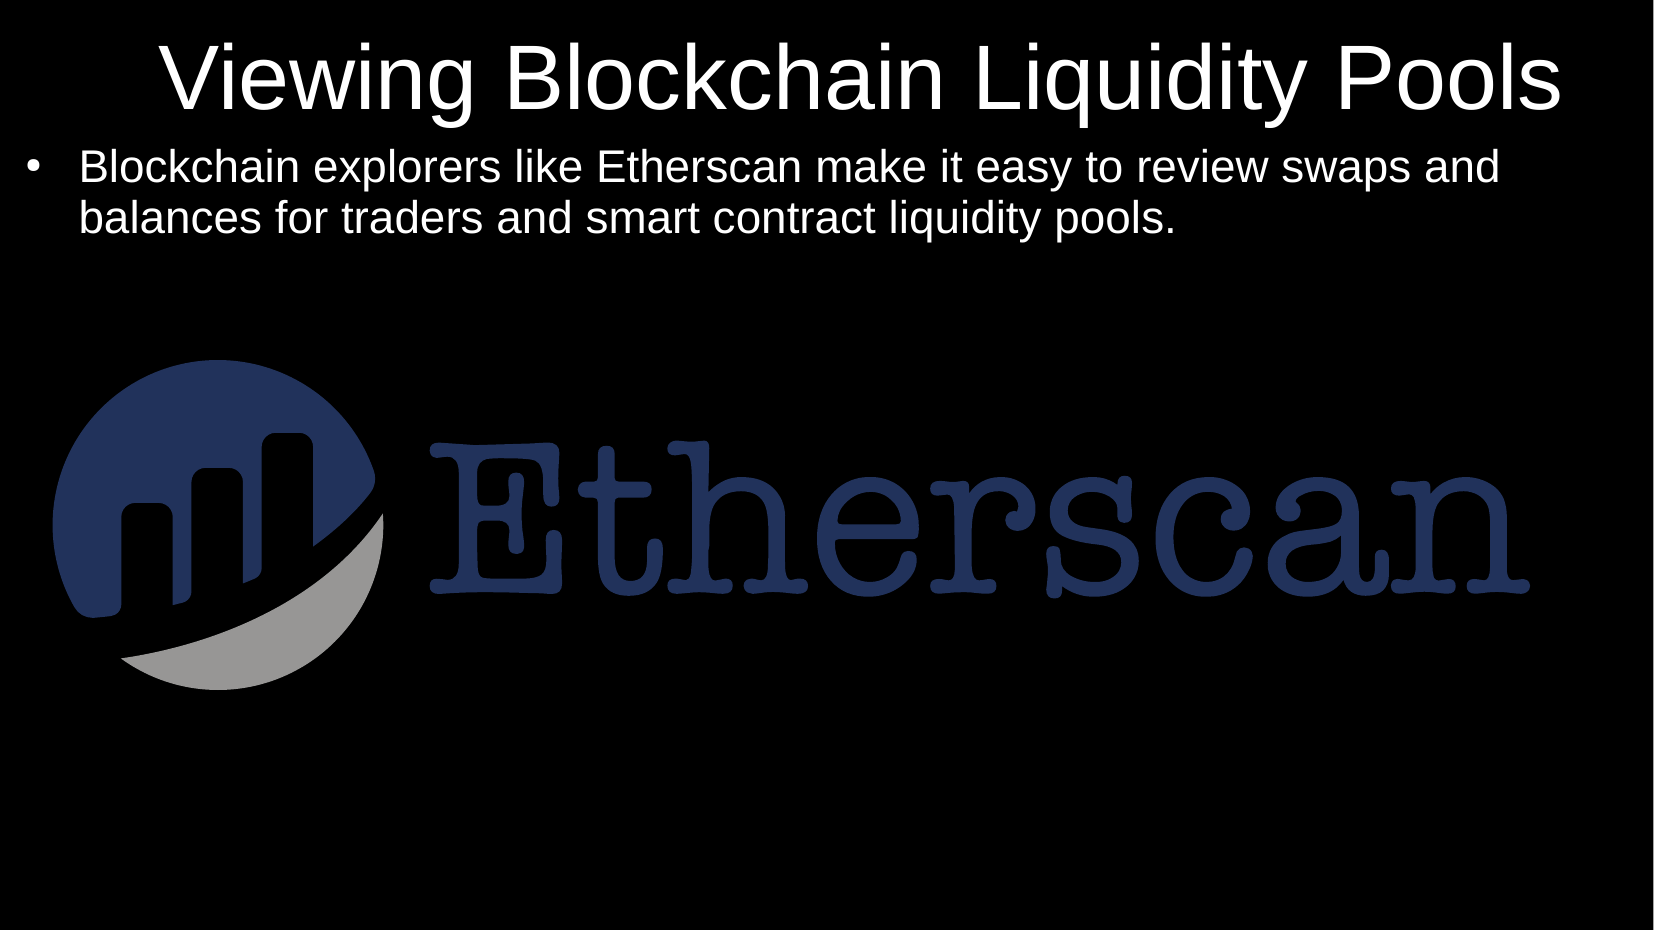

# Viewing Blockchain Liquidity Pools
Blockchain explorers like Etherscan make it easy to review swaps and balances for traders and smart contract liquidity pools.